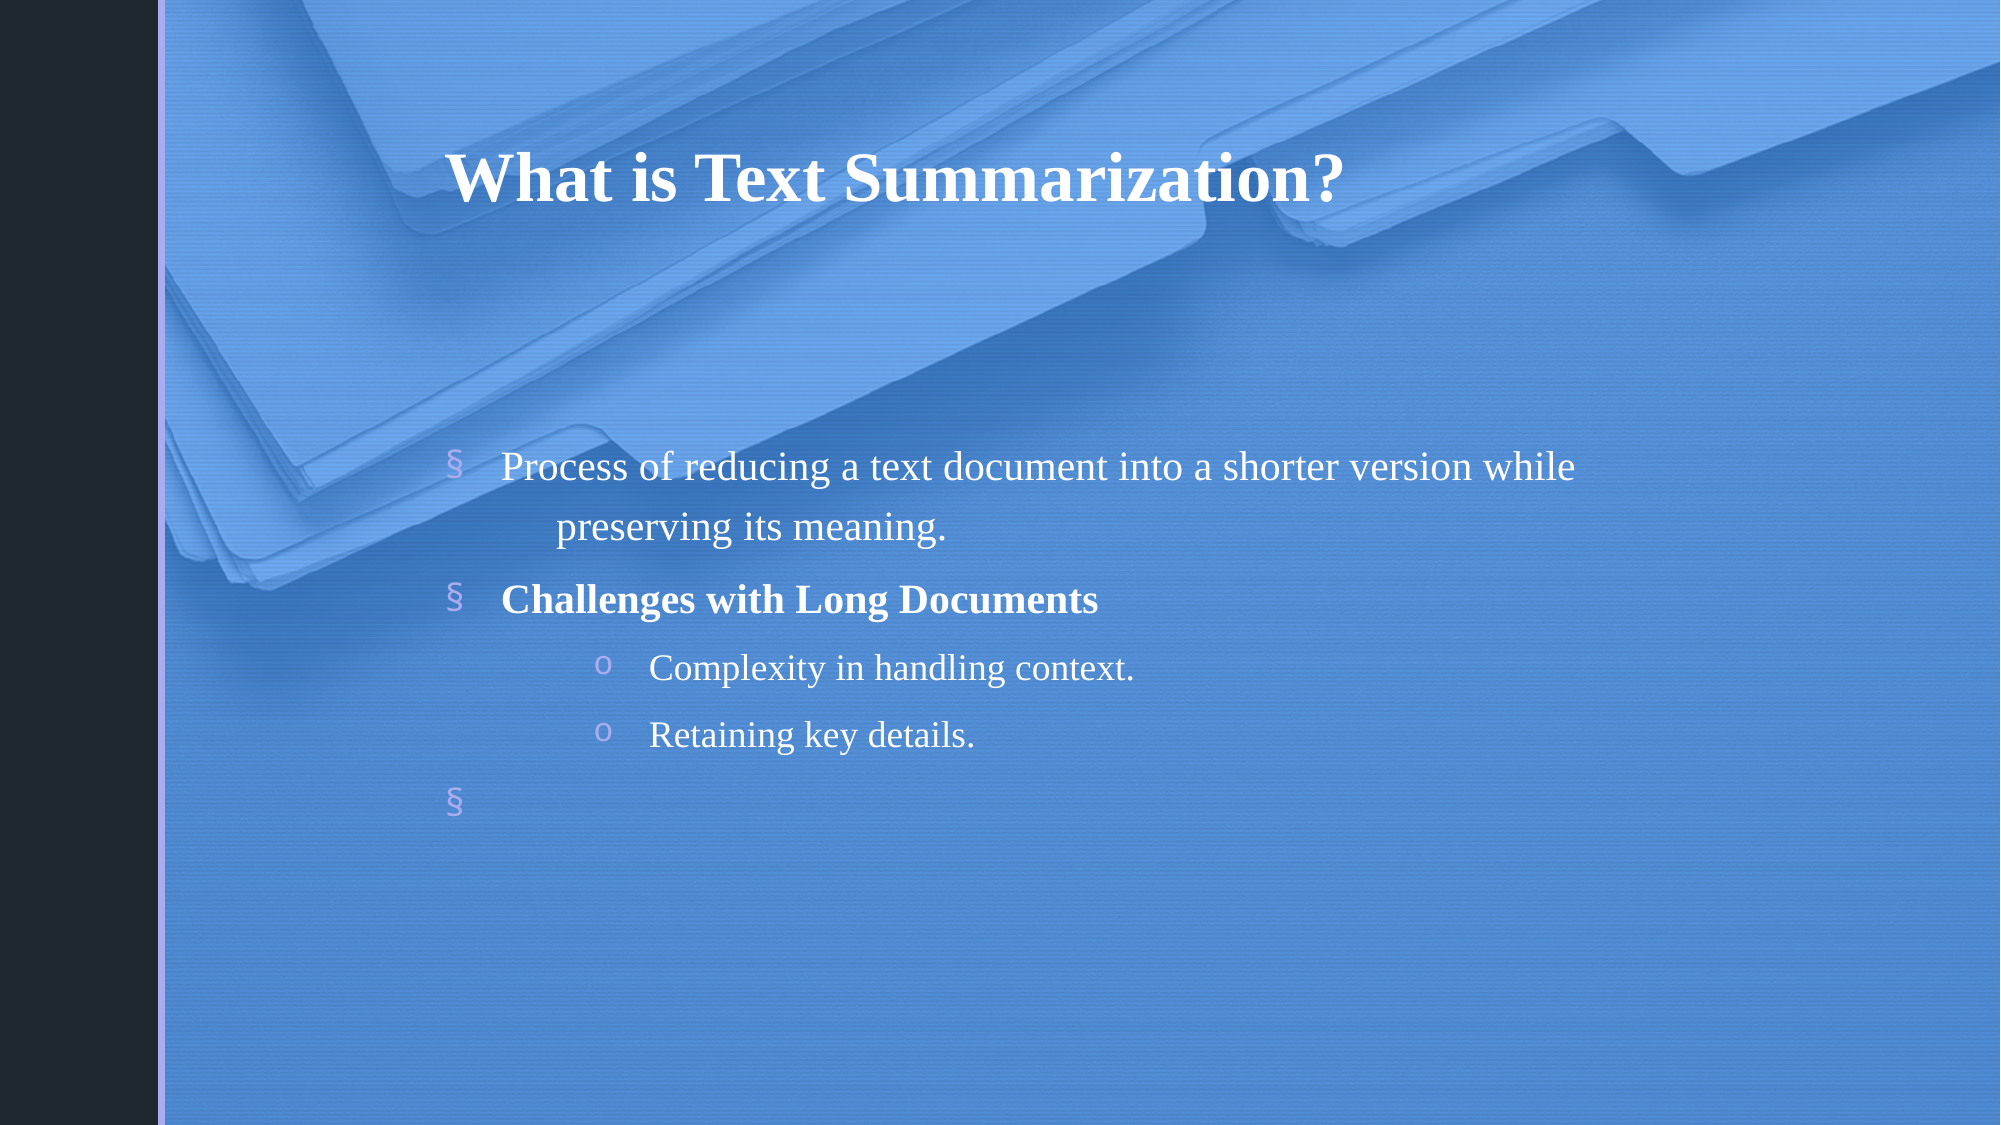

# What is Text Summarization?
Process of reducing a text document into a shorter version while preserving its meaning.
Challenges with Long Documents
Complexity in handling context.
Retaining key details.